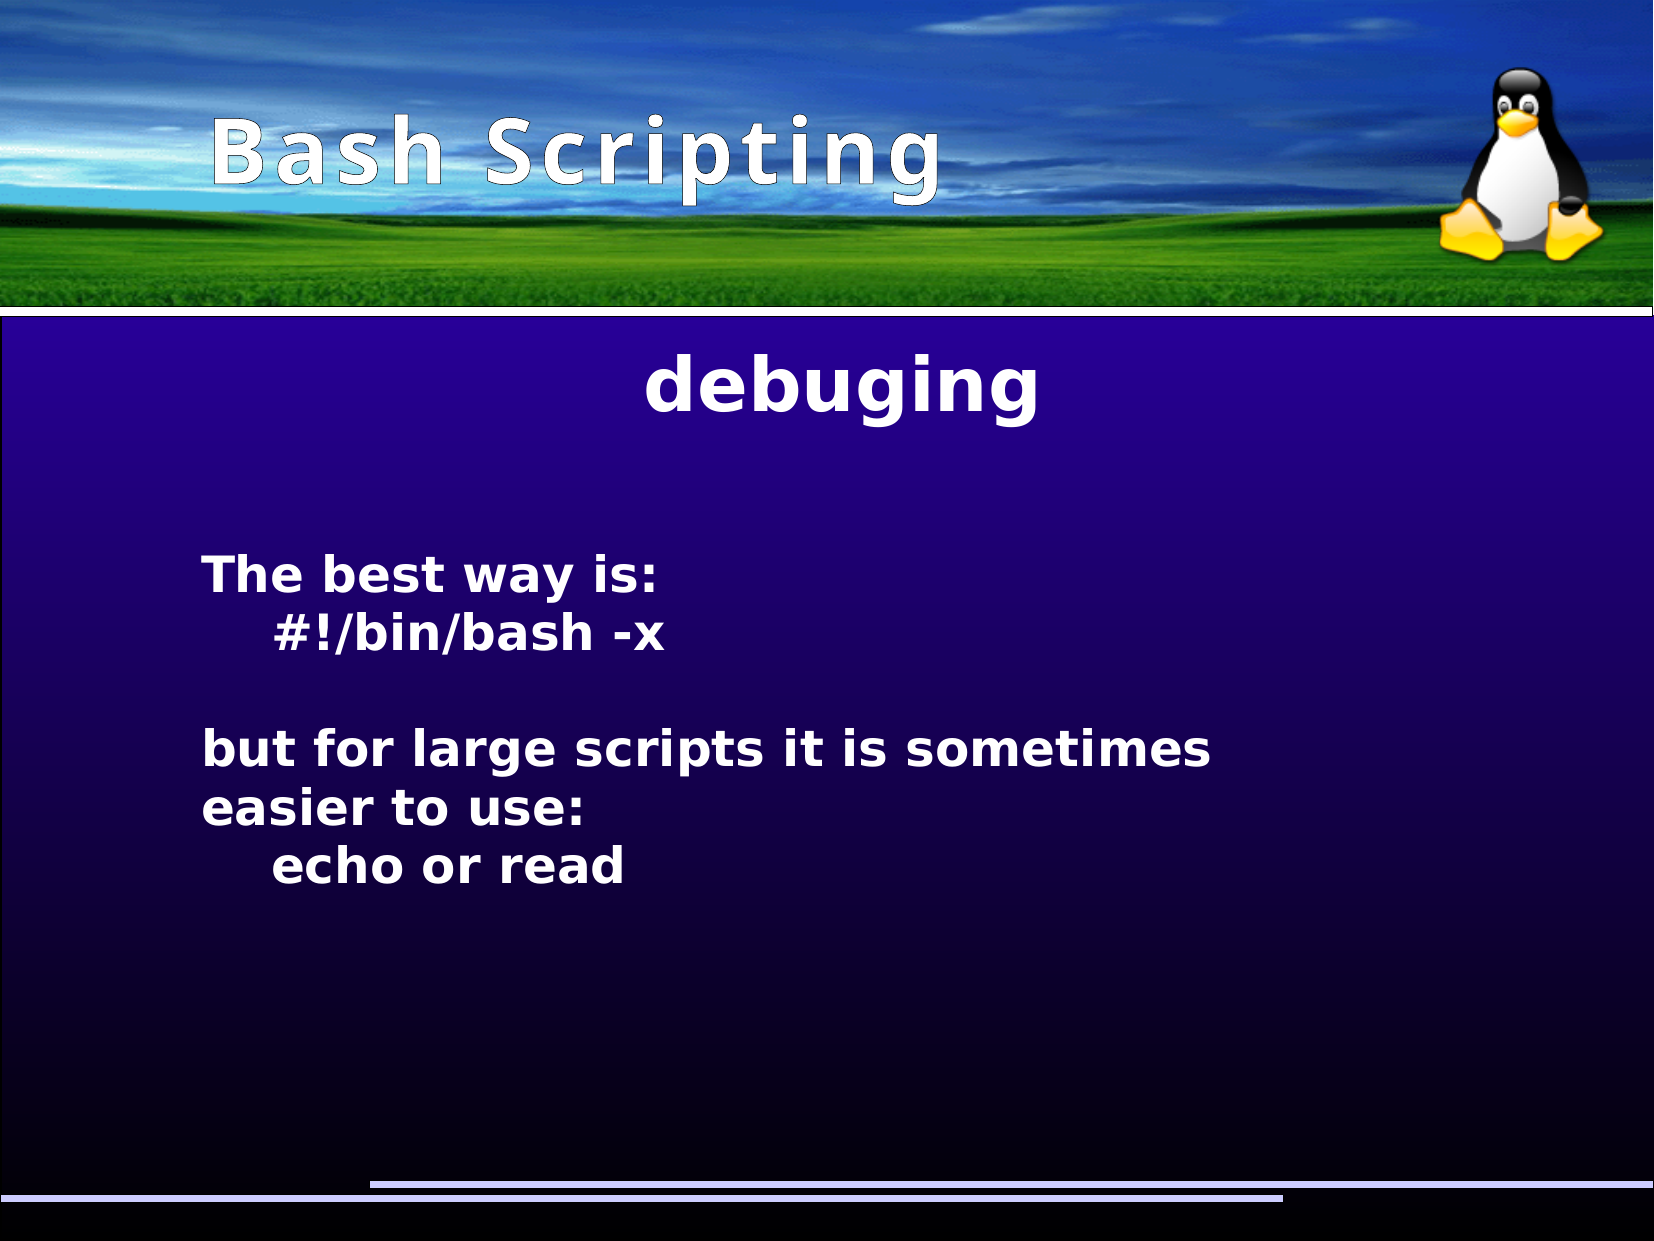

# Bash Scripting
						debuging
The best way is:
 #!/bin/bash -x
but for large scripts it is sometimes easier to use:
 echo or read